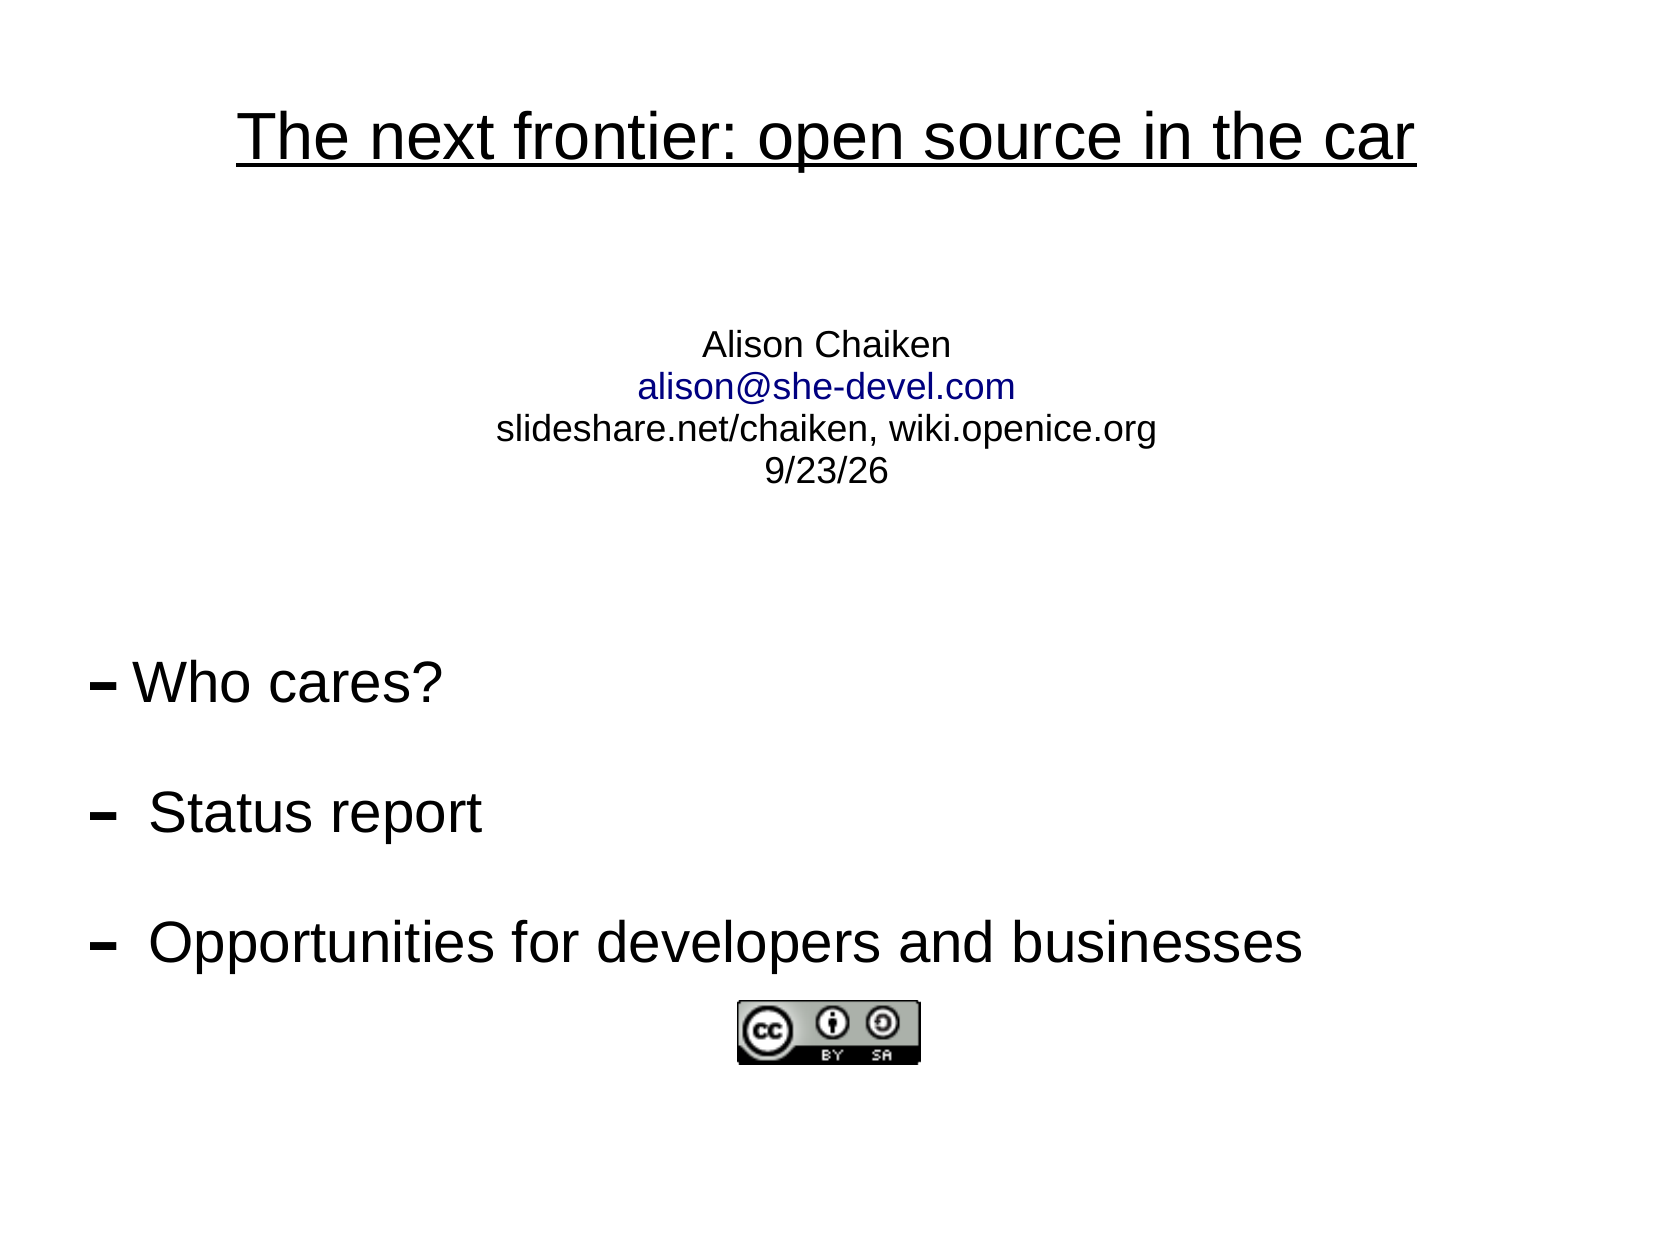

# The next frontier: open source in the car Alison Chaiken alison@she-devel.com slideshare.net/chaiken, wiki.openice.org
 Who cares?
 Status report
 Opportunities for developers and businesses